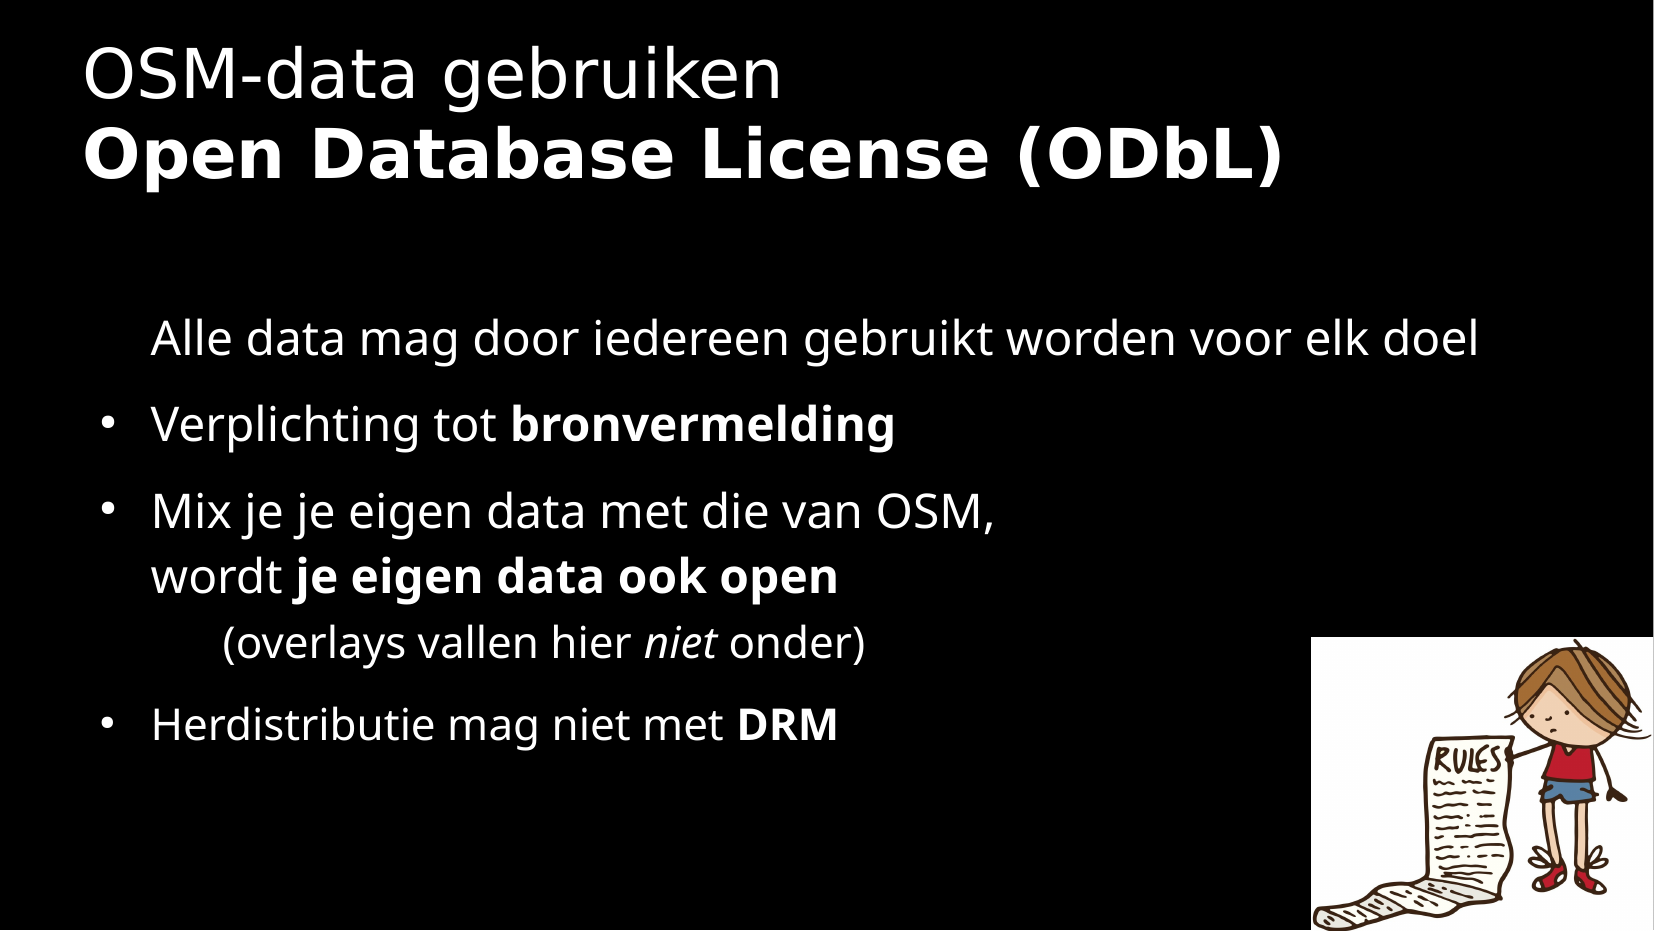

# OSM-data gebruiken Open Database License (ODbL)
Alle data mag door iedereen gebruikt worden voor elk doel
Verplichting tot bronvermelding
Mix je je eigen data met die van OSM,
wordt je eigen data ook open
	(overlays vallen hier niet onder)
Herdistributie mag niet met DRM